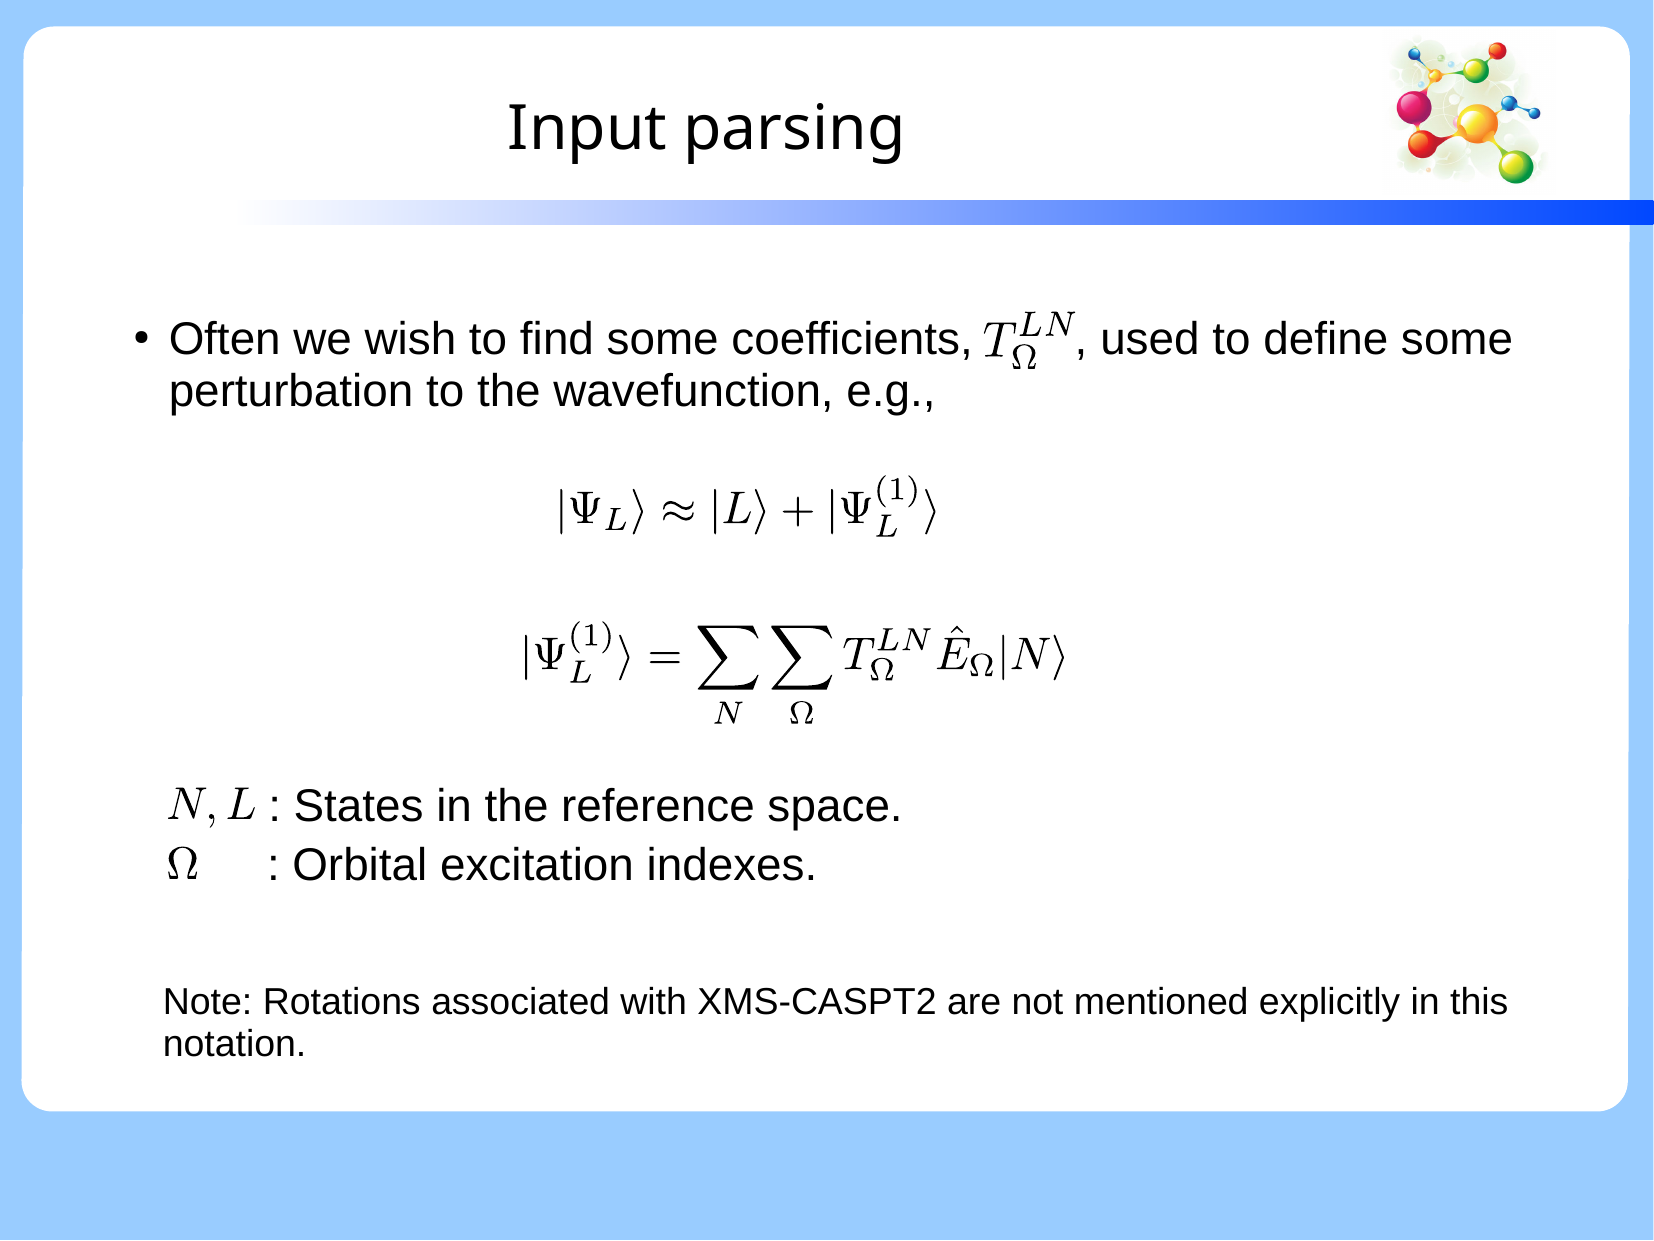

# Input parsing
Often we wish to find some coefficients, , used to define some perturbation to the wavefunction, e.g.,
: States in the reference space.
 : Orbital excitation indexes.
Note: Rotations associated with XMS-CASPT2 are not mentioned explicitly in this notation.